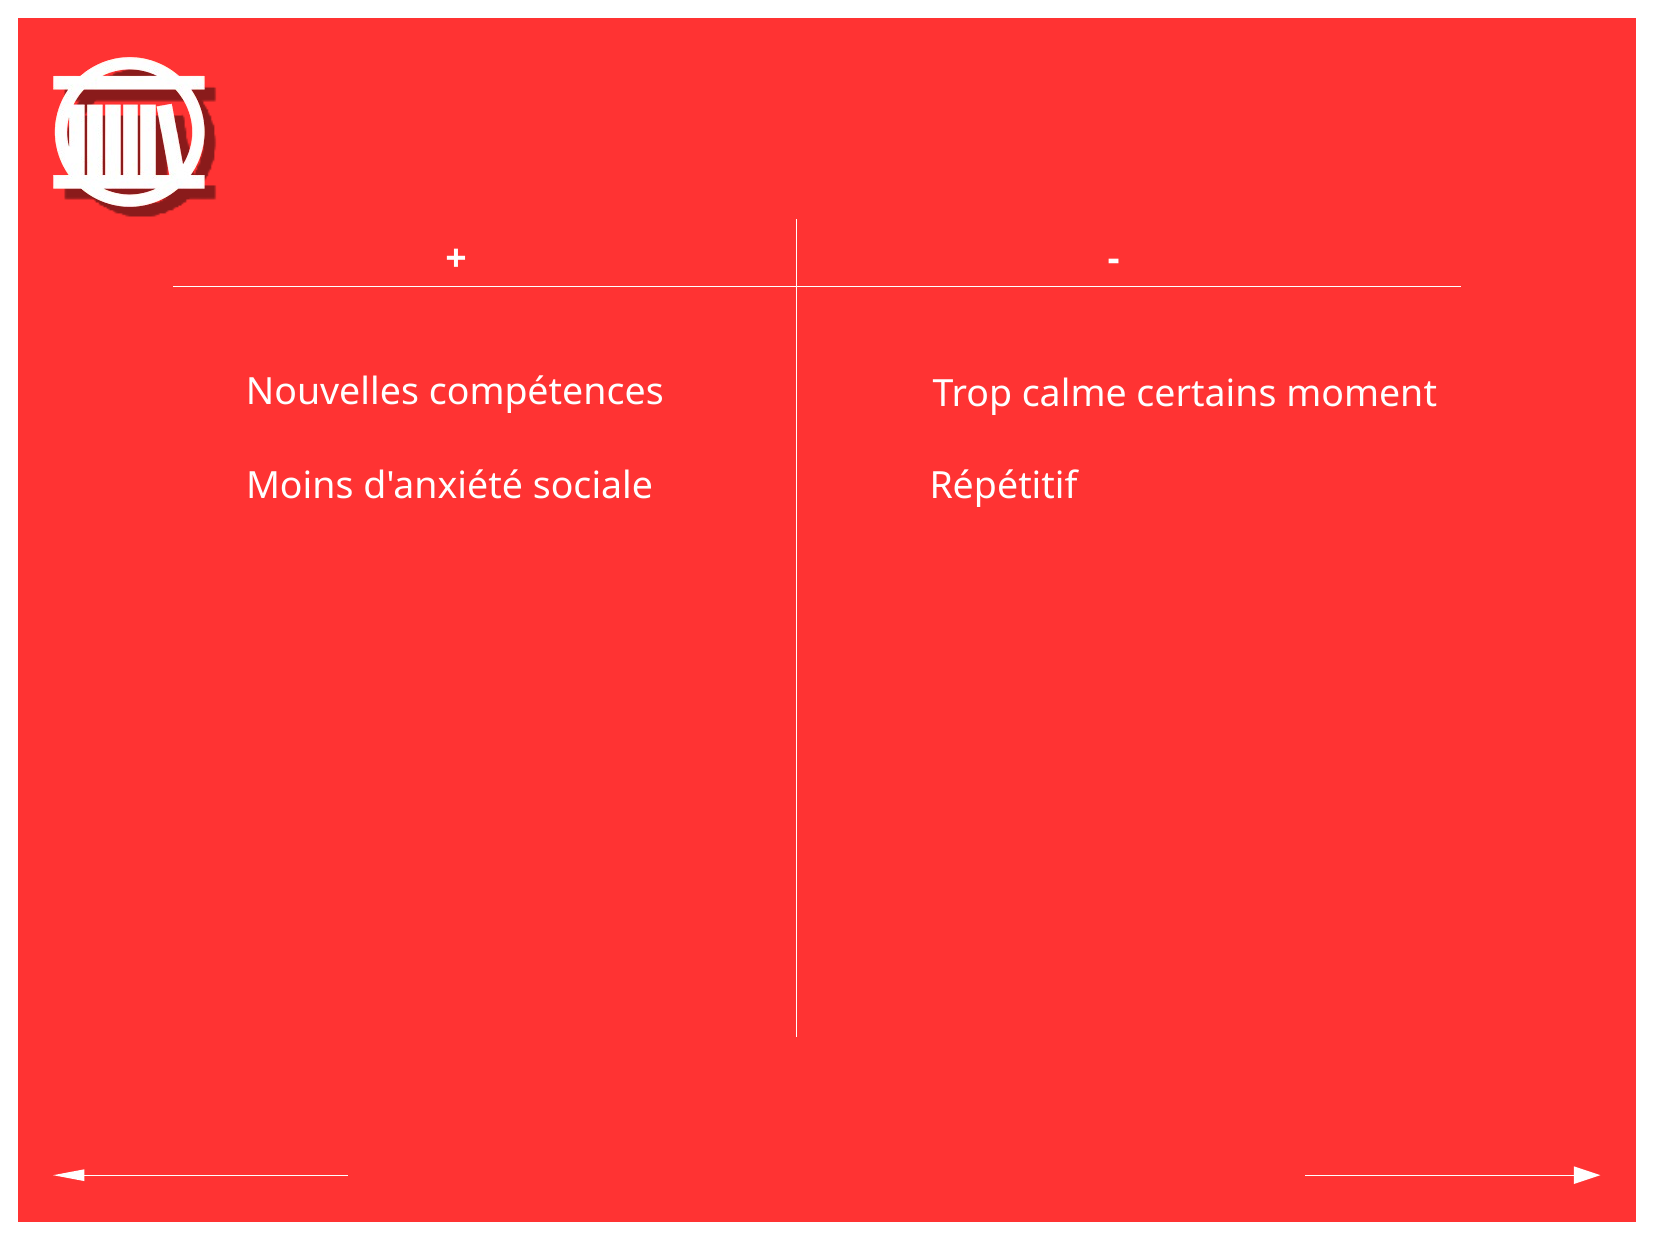

+
-
Nouvelles compétences
Trop calme certains moment
Moins d'anxiété sociale
Répétitif